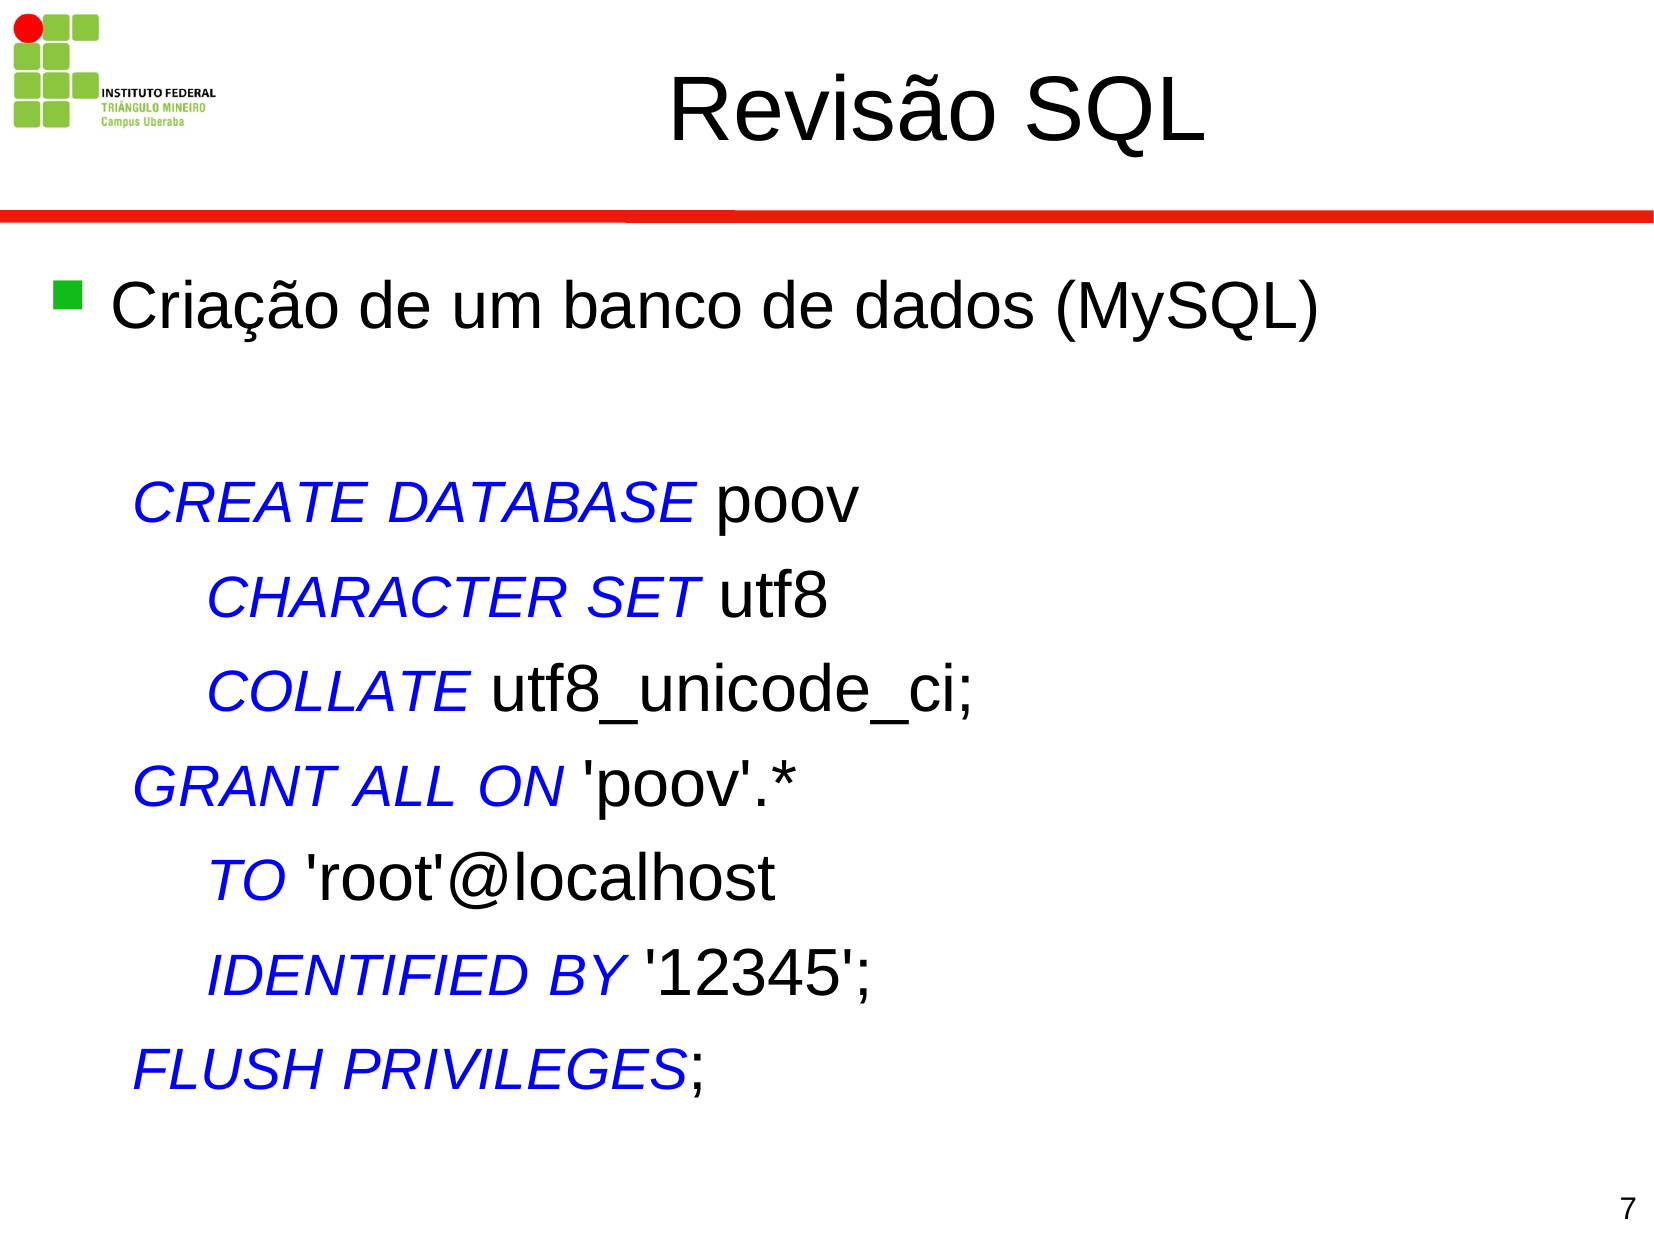

Revisão SQL
Criação de um banco de dados (MySQL)
CREATE DATABASE poov
	CHARACTER SET utf8
	COLLATE utf8_unicode_ci;
GRANT ALL ON 'poov'.*
	TO 'root'@localhost
	IDENTIFIED BY '12345';
FLUSH PRIVILEGES;